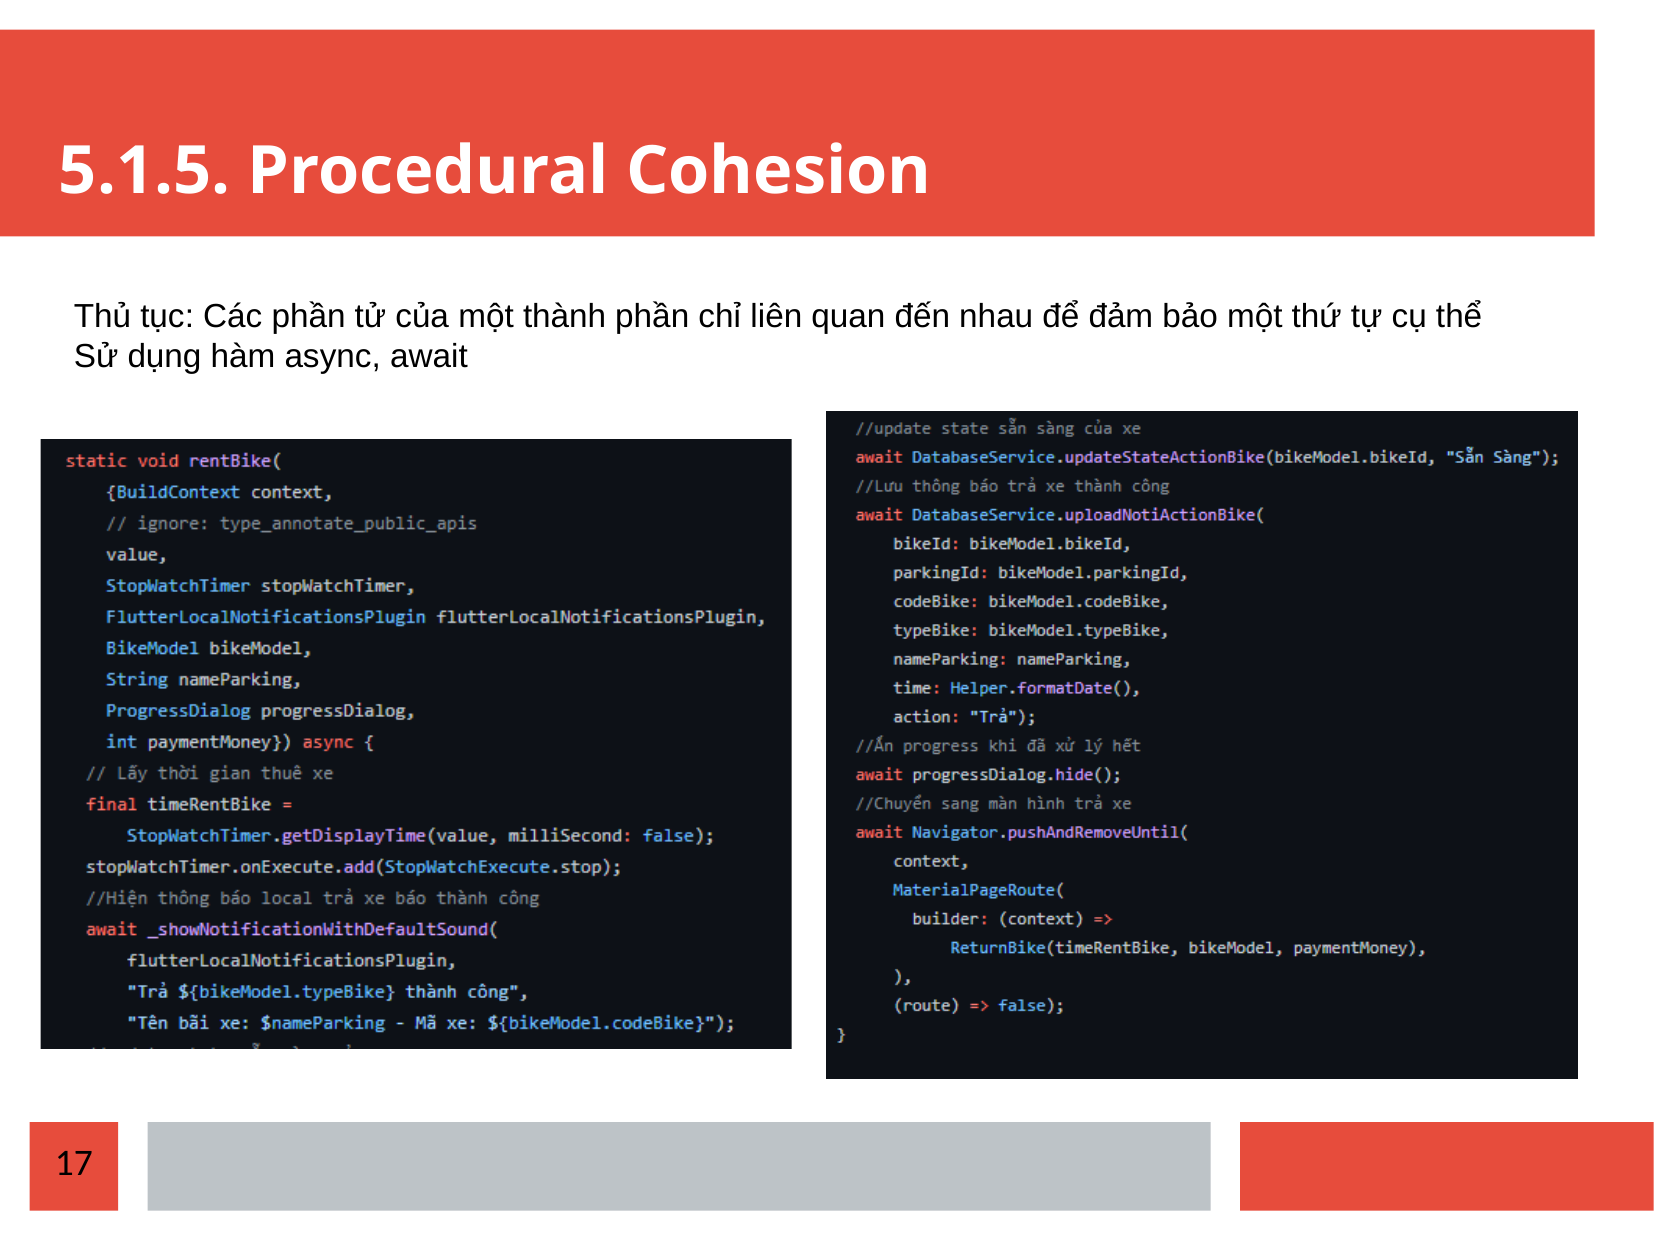

# 5.1.5. Procedural Cohesion
Thủ tục: Các phần tử của một thành phần chỉ liên quan đến nhau để đảm bảo một thứ tự cụ thể
Sử dụng hàm async, await